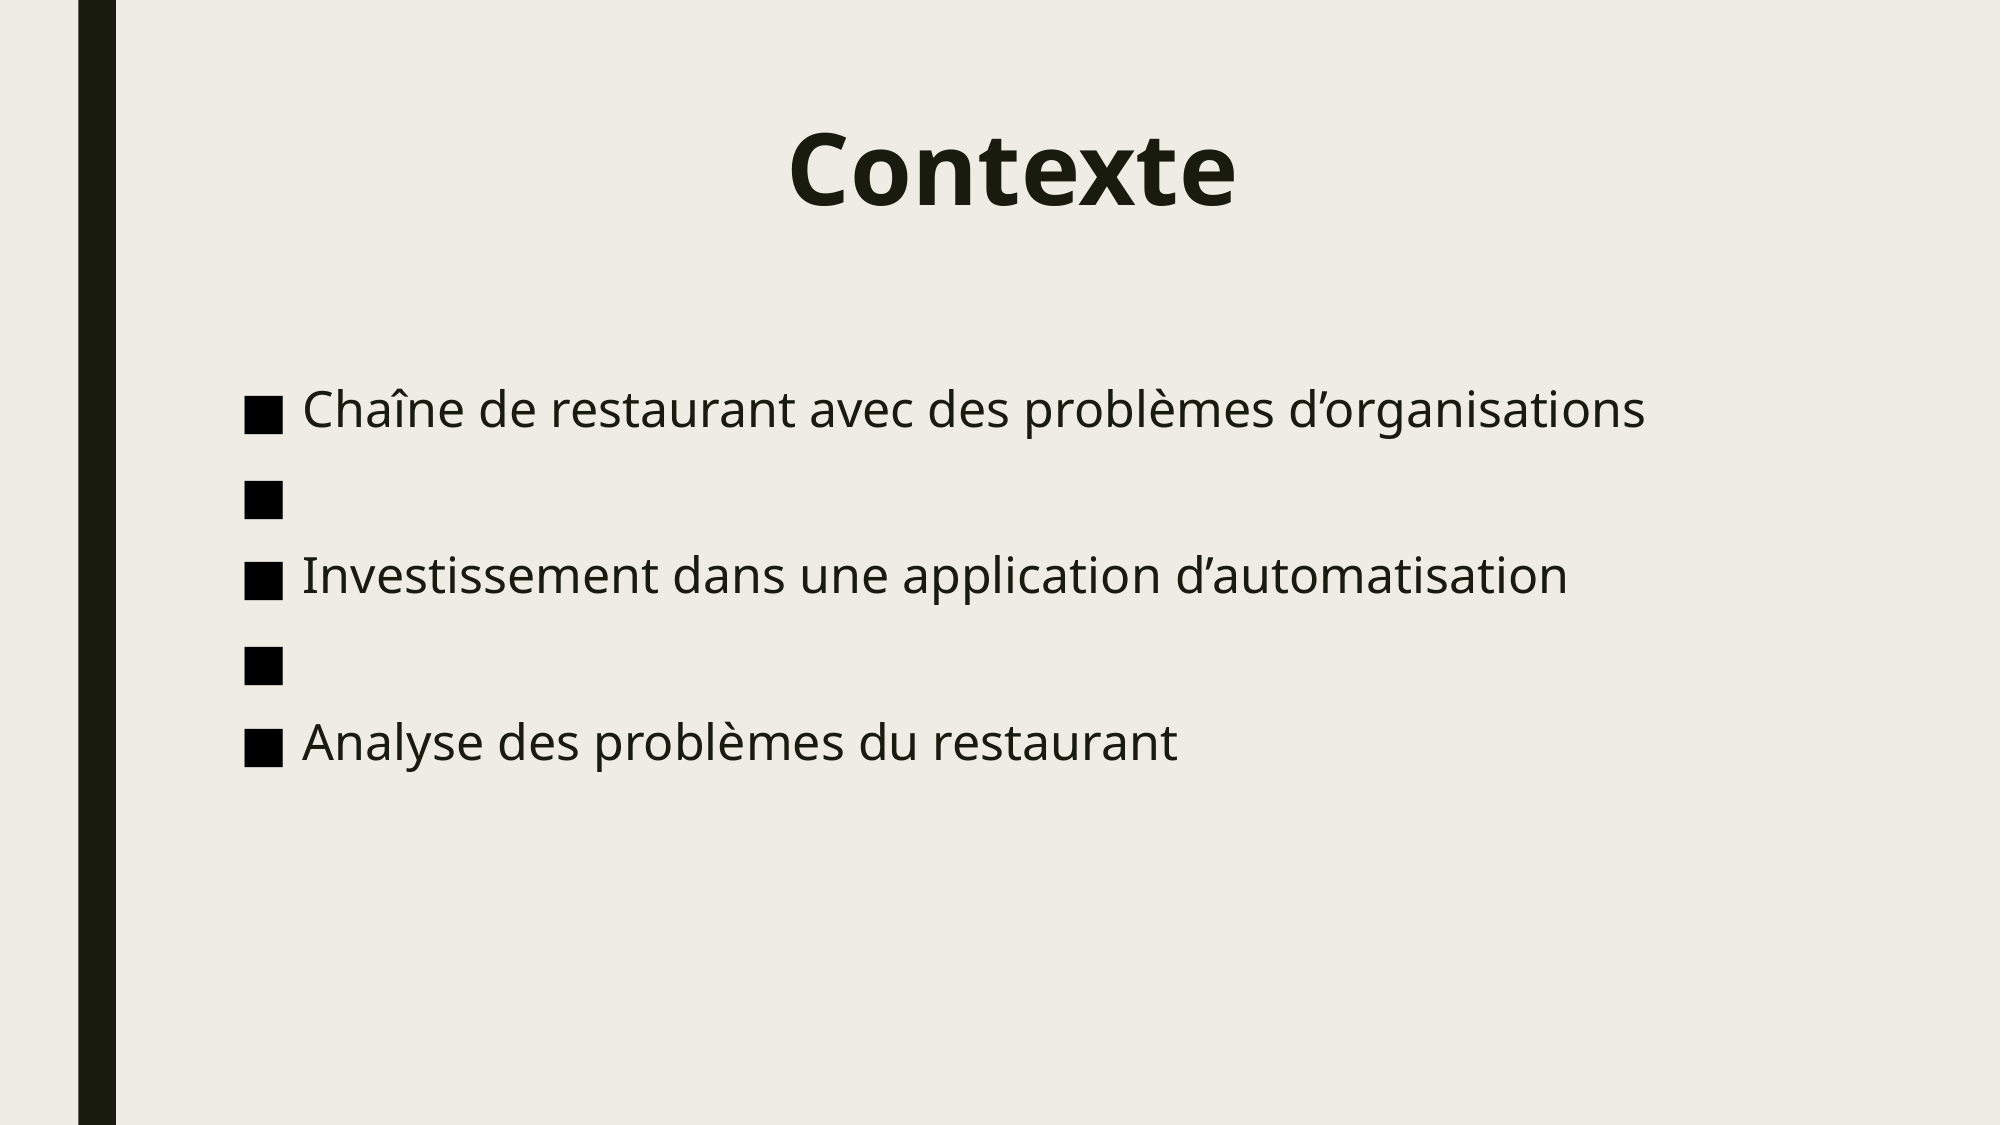

# Contexte
Chaîne de restaurant avec des problèmes d’organisations
Investissement dans une application d’automatisation
Analyse des problèmes du restaurant